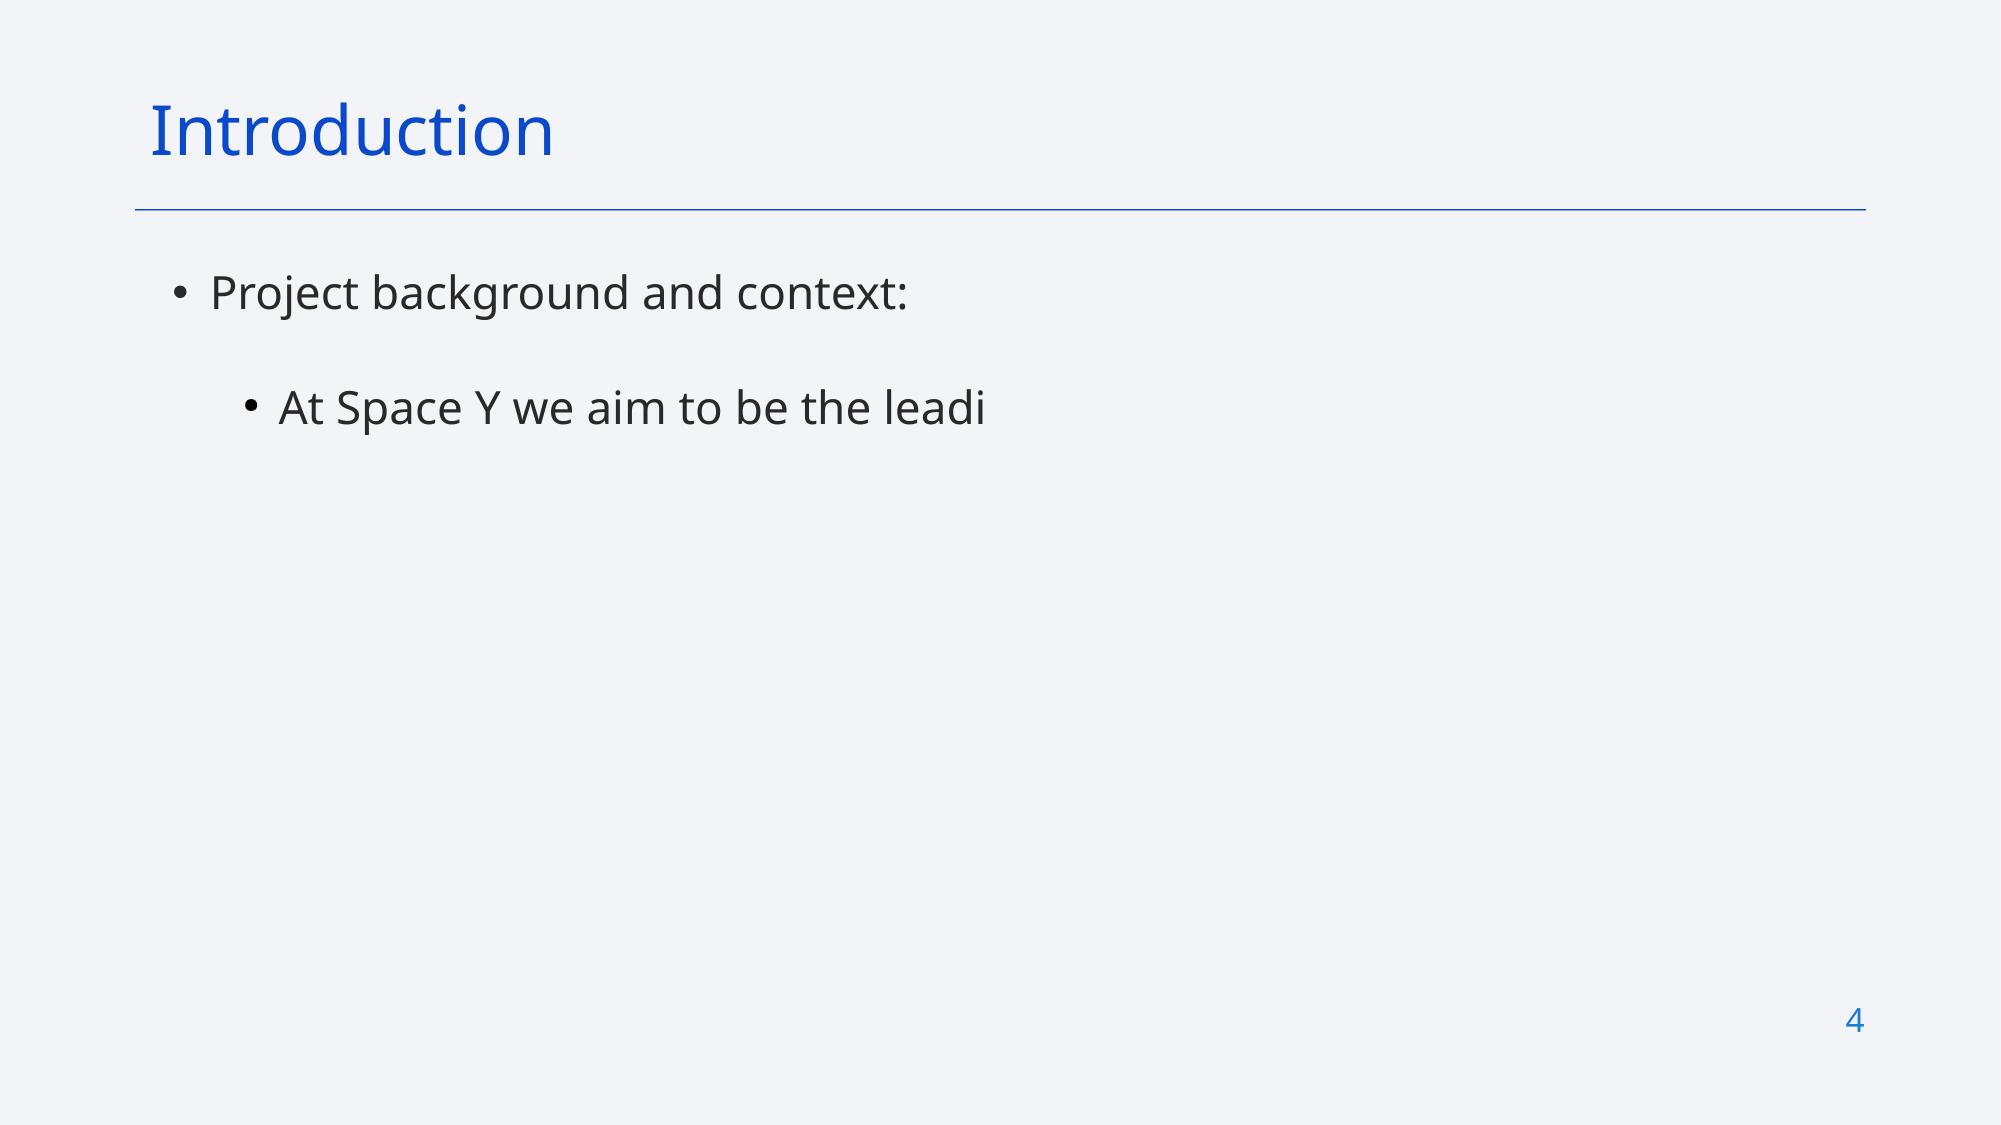

Introduction
Project background and context:
At Space Y we aim to be the leadi